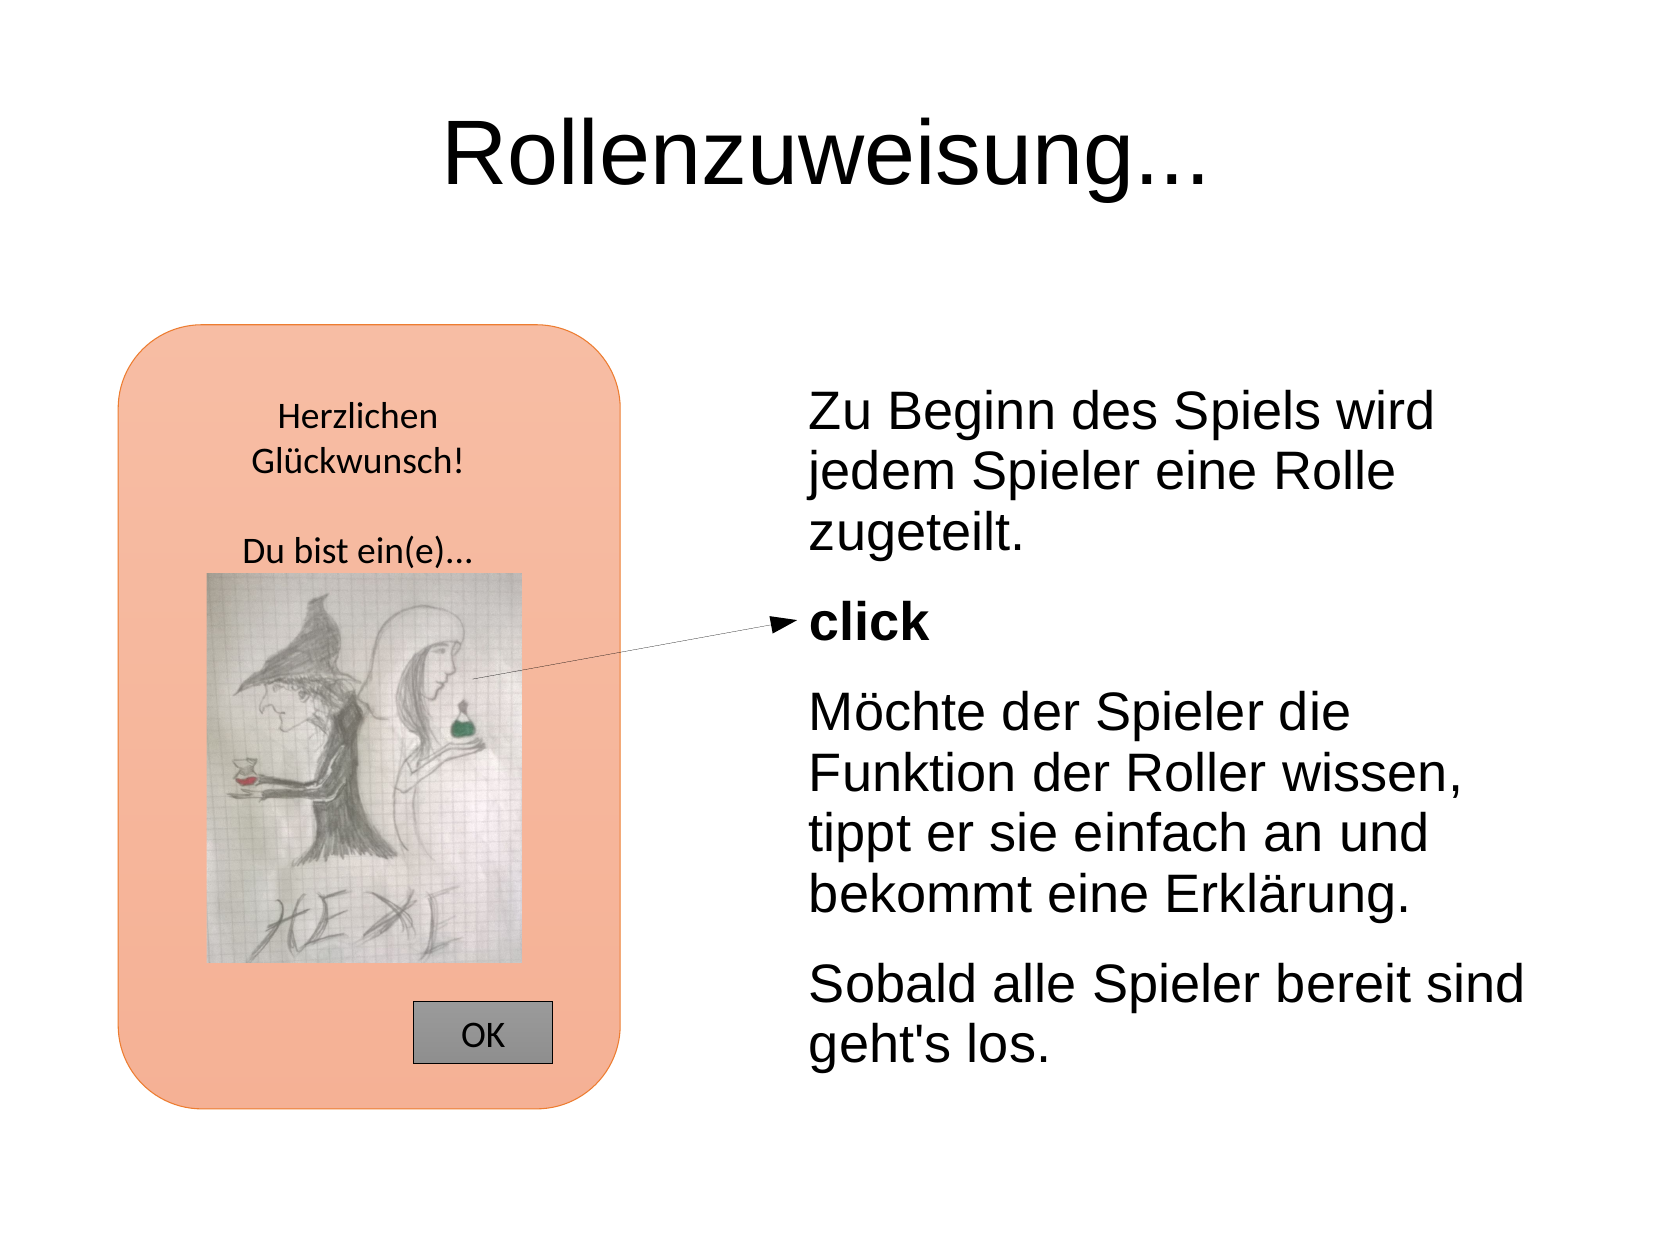

# Rollenzuweisung...
Zu Beginn des Spiels wird jedem Spieler eine Rolle zugeteilt.
click
Möchte der Spieler die Funktion der Roller wissen, tippt er sie einfach an und bekommt eine Erklärung.
Sobald alle Spieler bereit sind geht's los.
Herzlichen Glückwunsch!
Du bist ein(e)...
OK